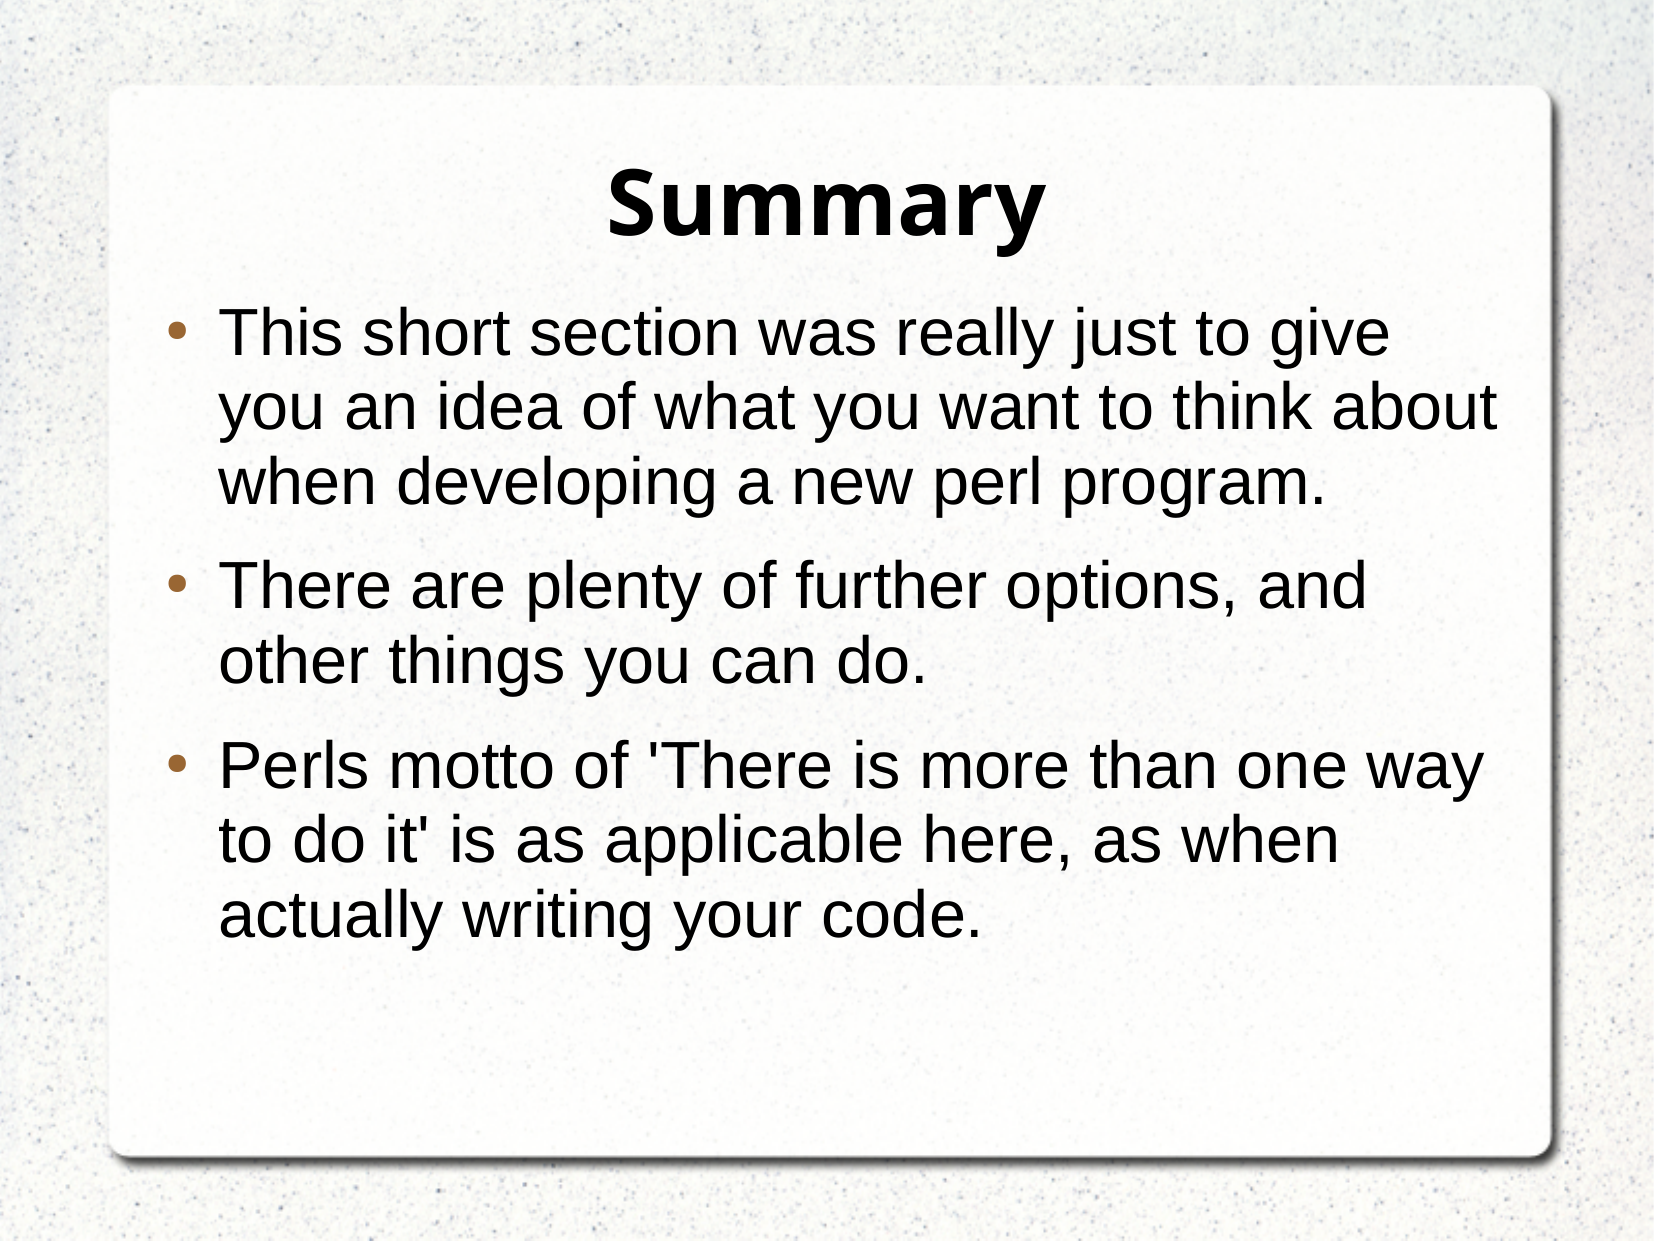

# Summary
This short section was really just to give you an idea of what you want to think about when developing a new perl program.
There are plenty of further options, and other things you can do.
Perls motto of 'There is more than one way to do it' is as applicable here, as when actually writing your code.